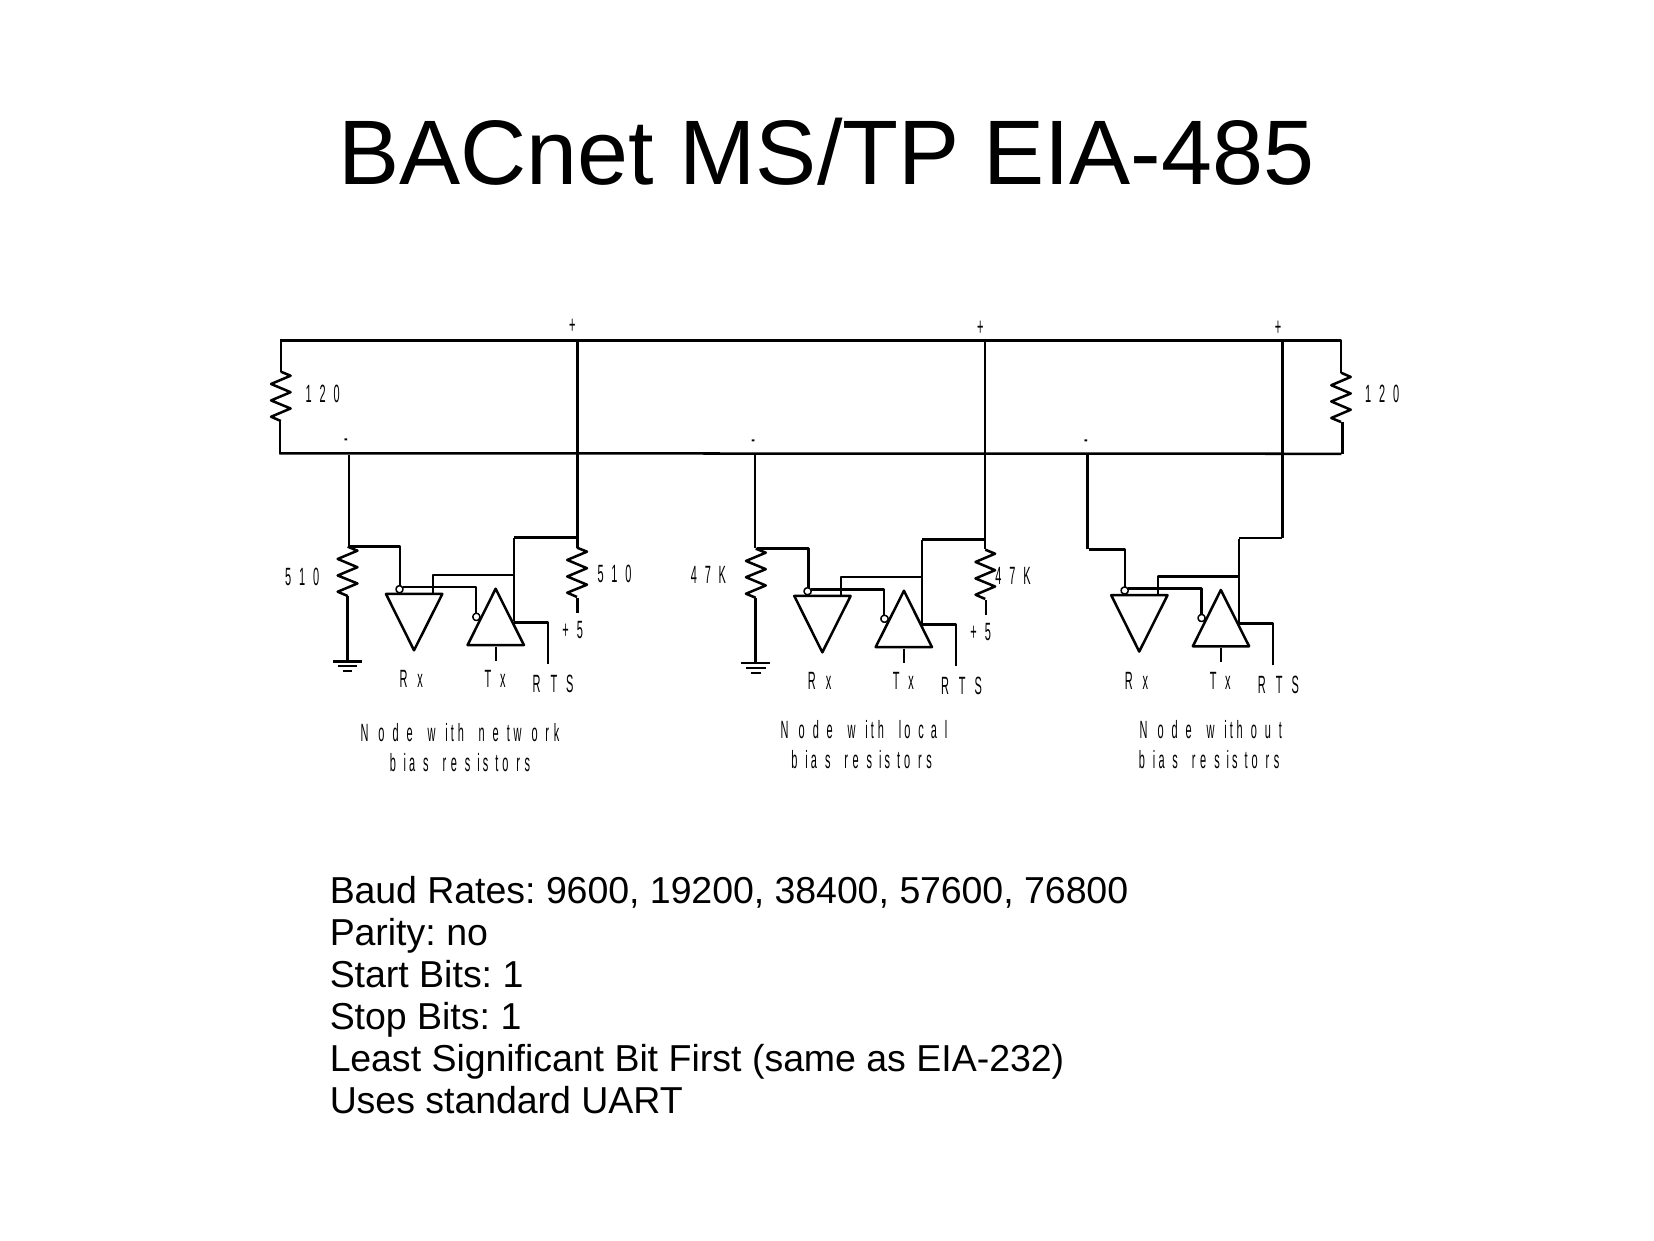

# BACnet MS/TP EIA-485
Baud Rates: 9600, 19200, 38400, 57600, 76800
Parity: no
Start Bits: 1
Stop Bits: 1
Least Significant Bit First (same as EIA-232)
Uses standard UART